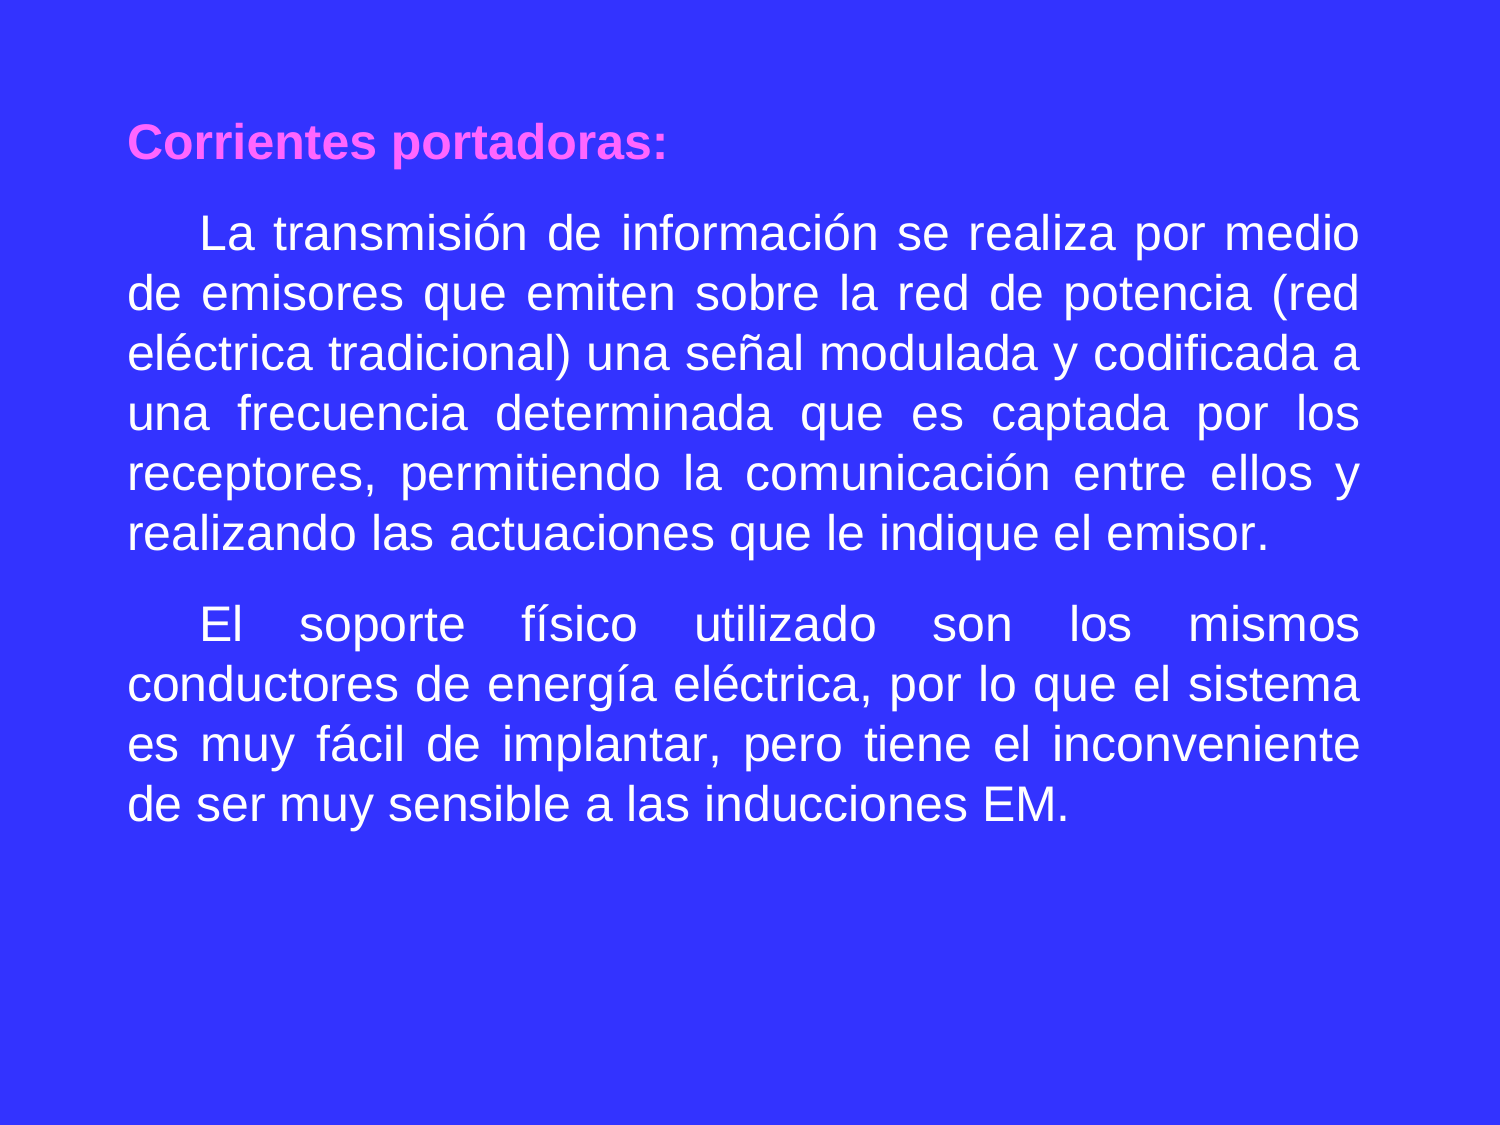

Corrientes portadoras:
	La transmisión de información se realiza por medio de emisores que emiten sobre la red de potencia (red eléctrica tradicional) una señal modulada y codificada a una frecuencia determinada que es captada por los receptores, permitiendo la comunicación entre ellos y realizando las actuaciones que le indique el emisor.
	El soporte físico utilizado son los mismos conductores de energía eléctrica, por lo que el sistema es muy fácil de implantar, pero tiene el inconveniente de ser muy sensible a las inducciones EM.